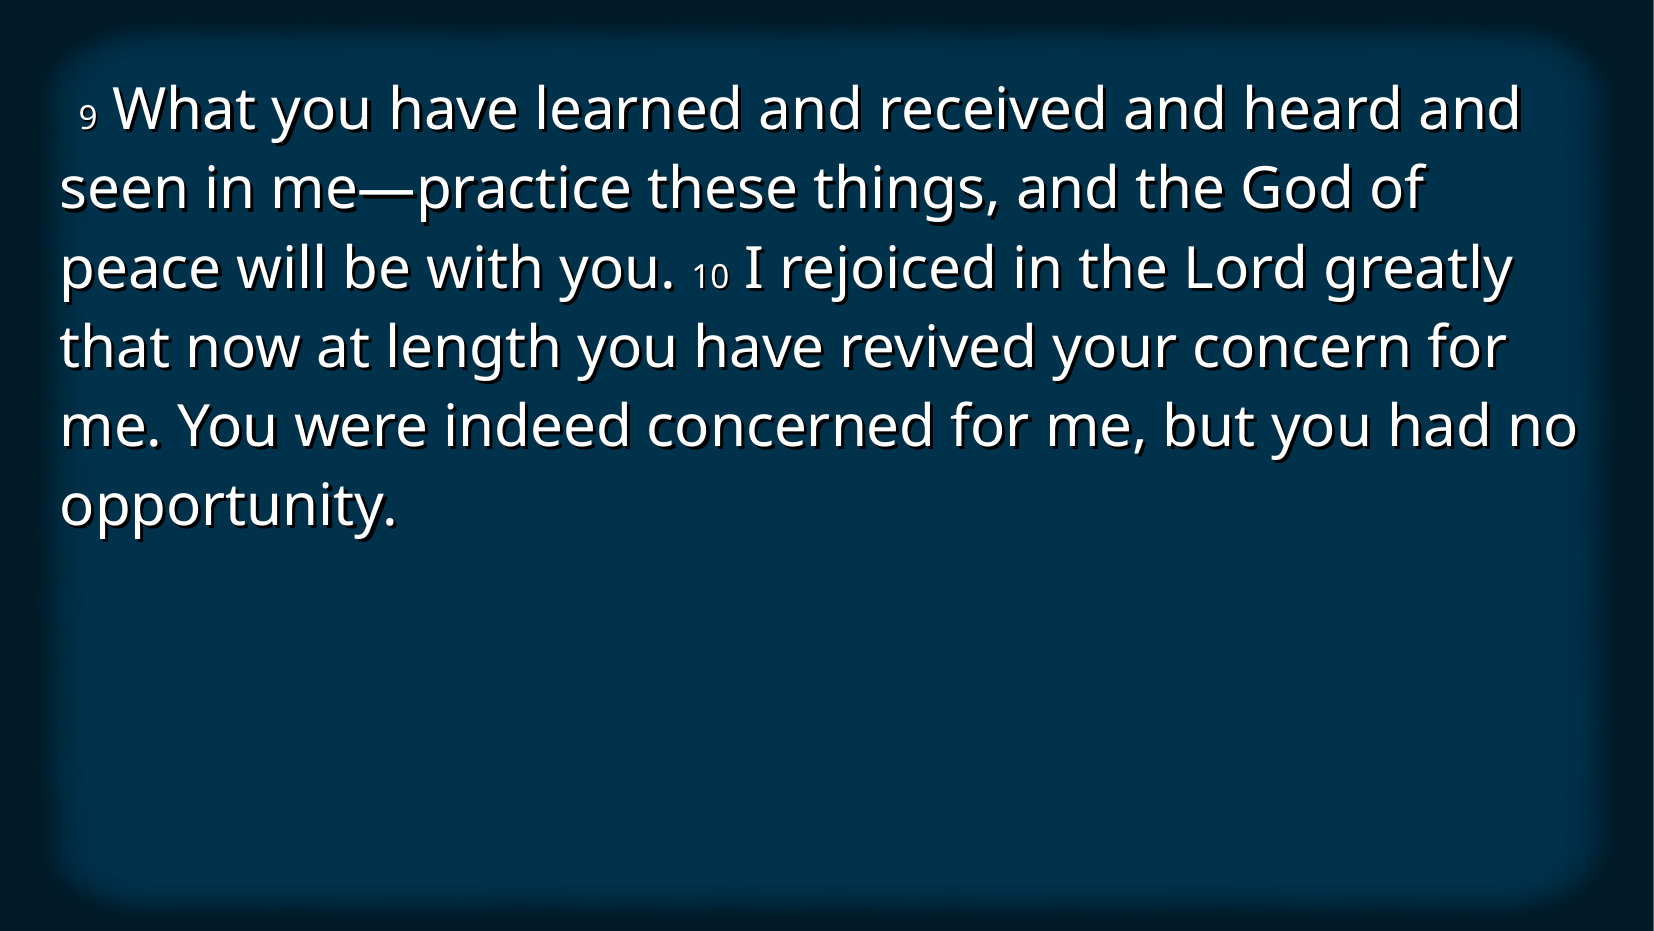

9 What you have learned and received and heard and seen in me—practice these things, and the God of peace will be with you. 10 I rejoiced in the Lord greatly that now at length you have revived your concern for me. You were indeed concerned for me, but you had no opportunity.